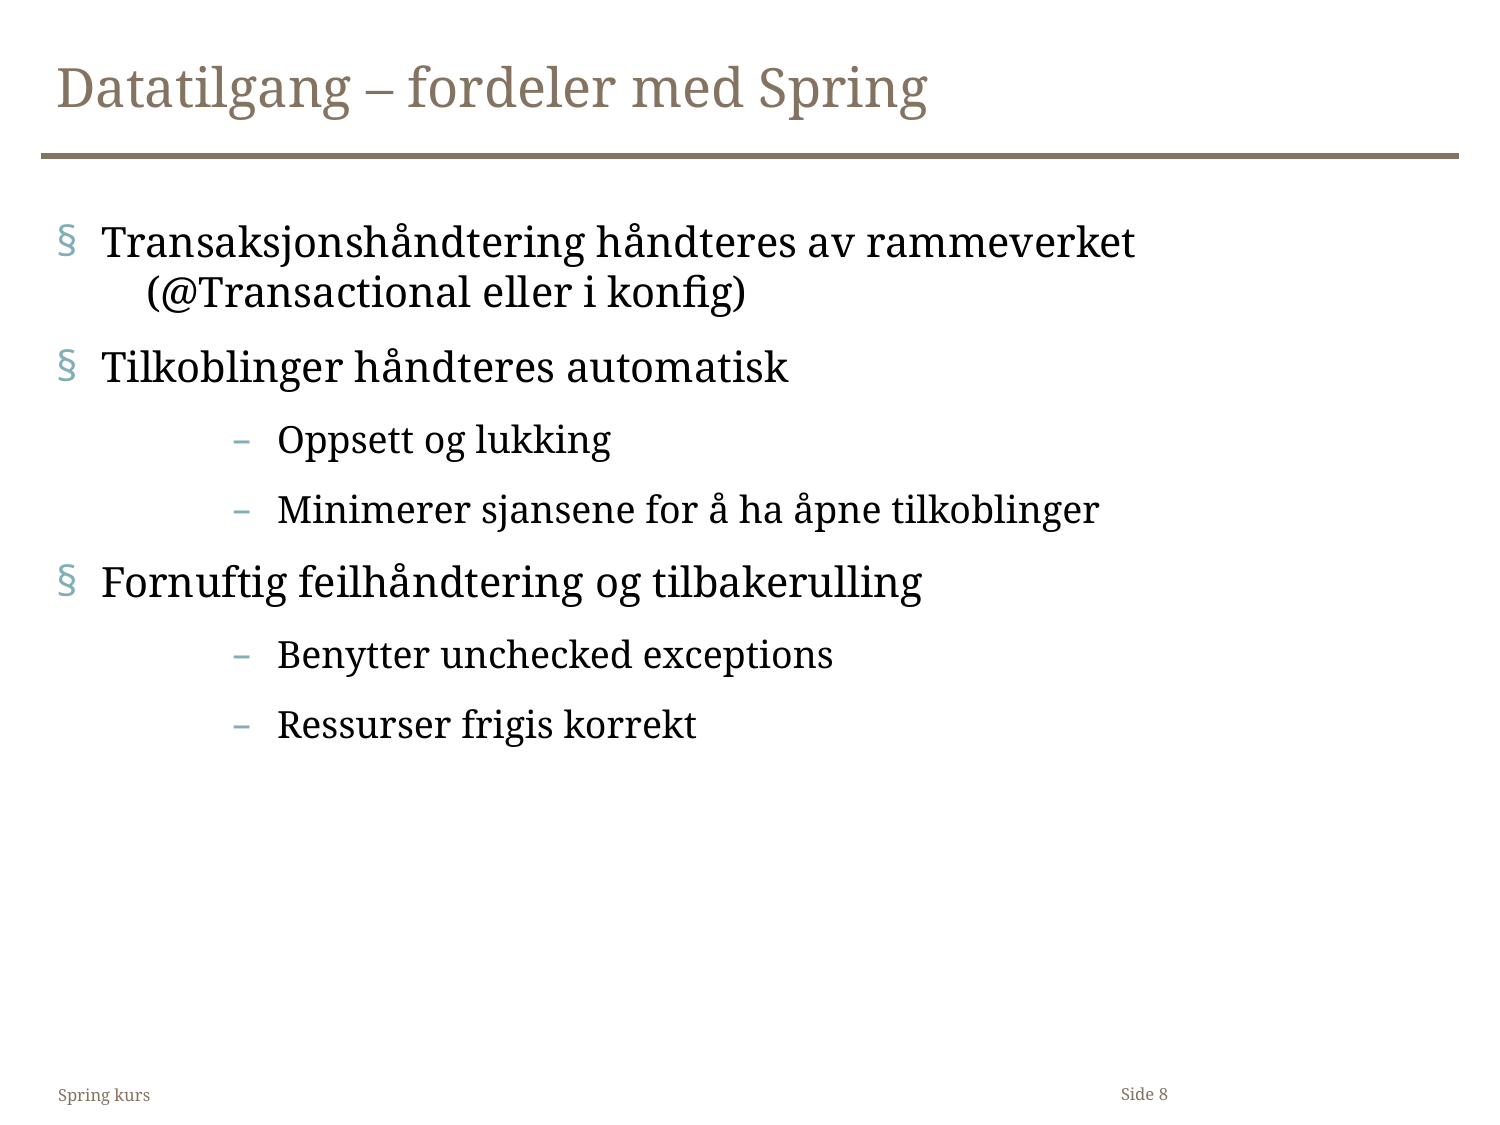

# Datatilgang – fordeler med Spring
Transaksjonshåndtering håndteres av rammeverket (@Transactional eller i konfig)
Tilkoblinger håndteres automatisk
Oppsett og lukking
Minimerer sjansene for å ha åpne tilkoblinger
Fornuftig feilhåndtering og tilbakerulling
Benytter unchecked exceptions
Ressurser frigis korrekt
Spring kurs
Side